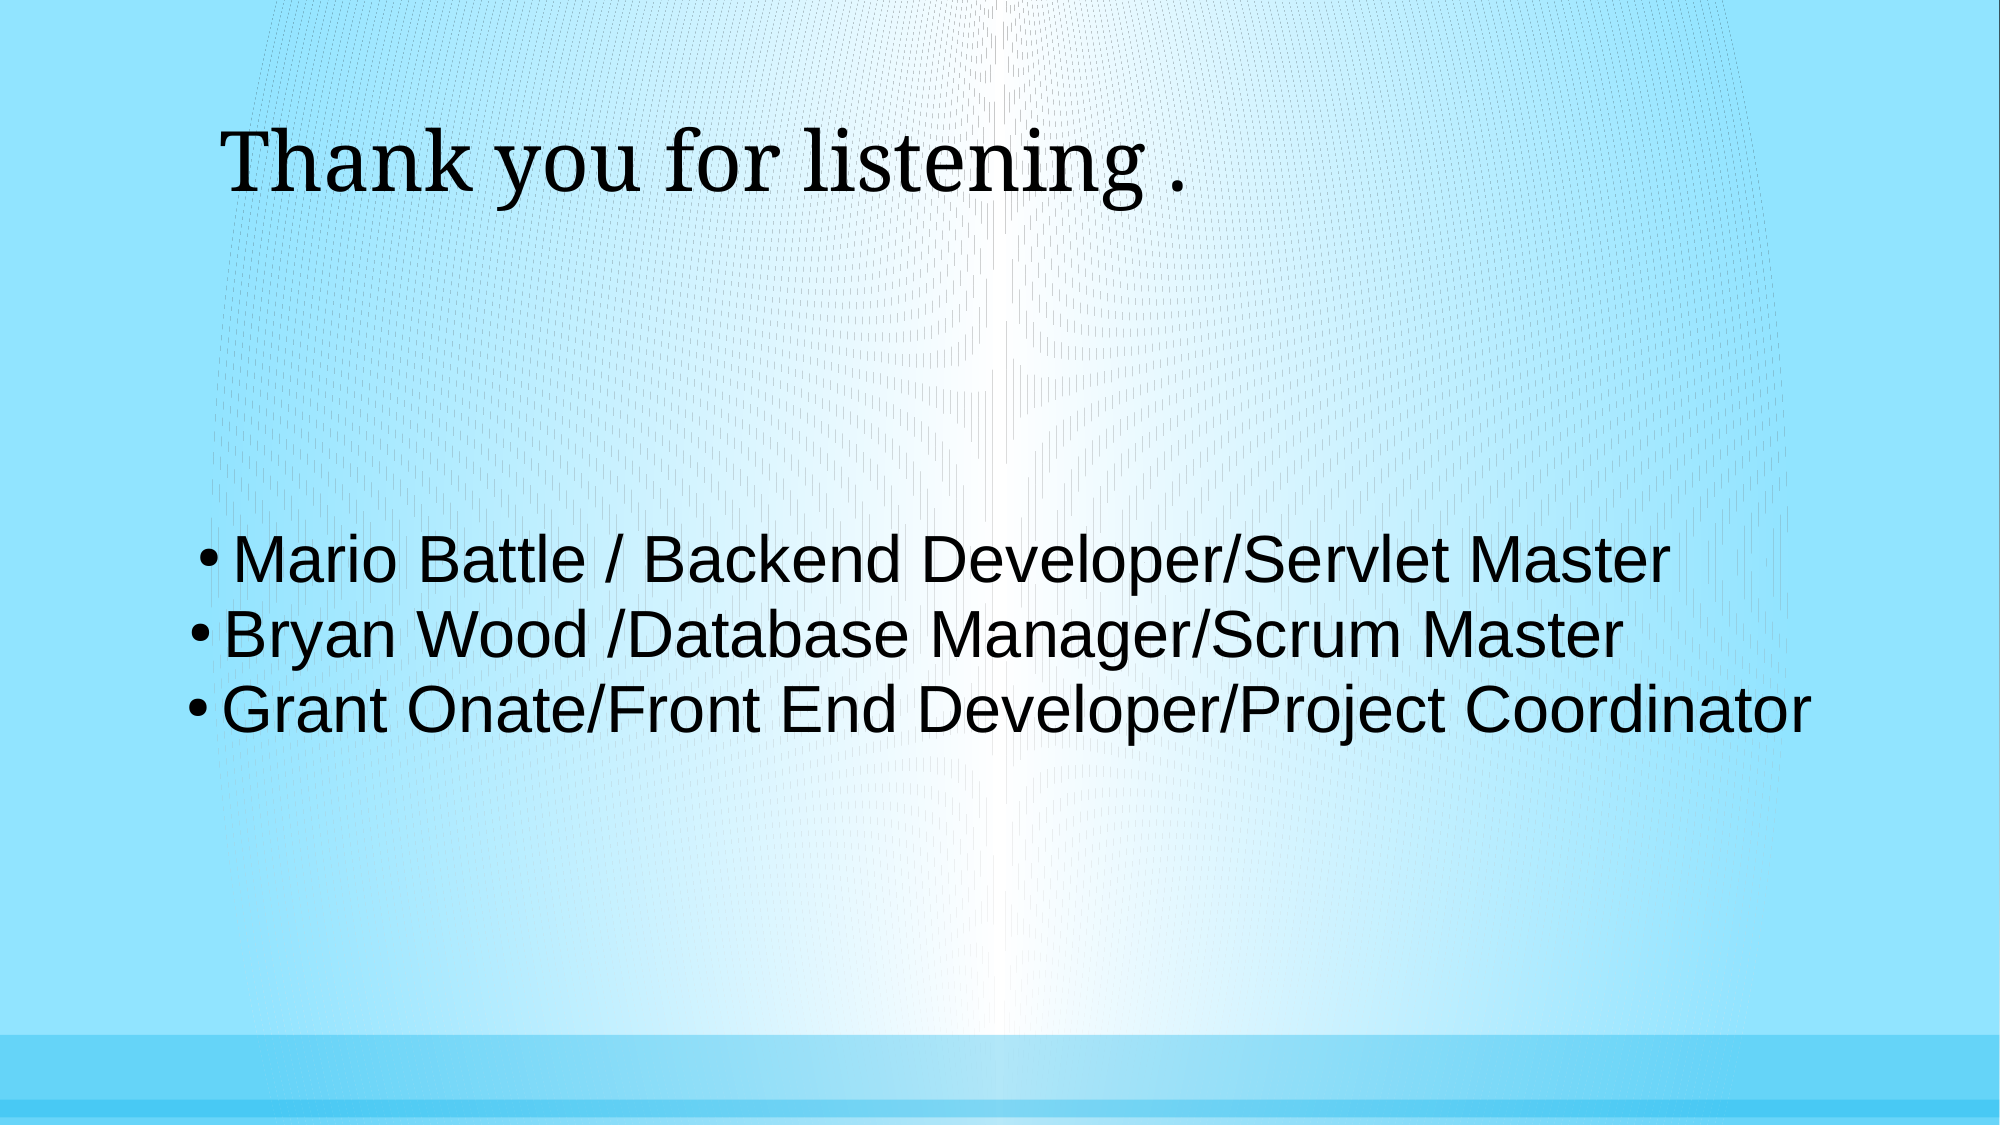

# Thank you for listening .
Mario Battle / Backend Developer/Servlet Master
Bryan Wood /Database Manager/Scrum Master
Grant Onate/Front End Developer/Project Coordinator